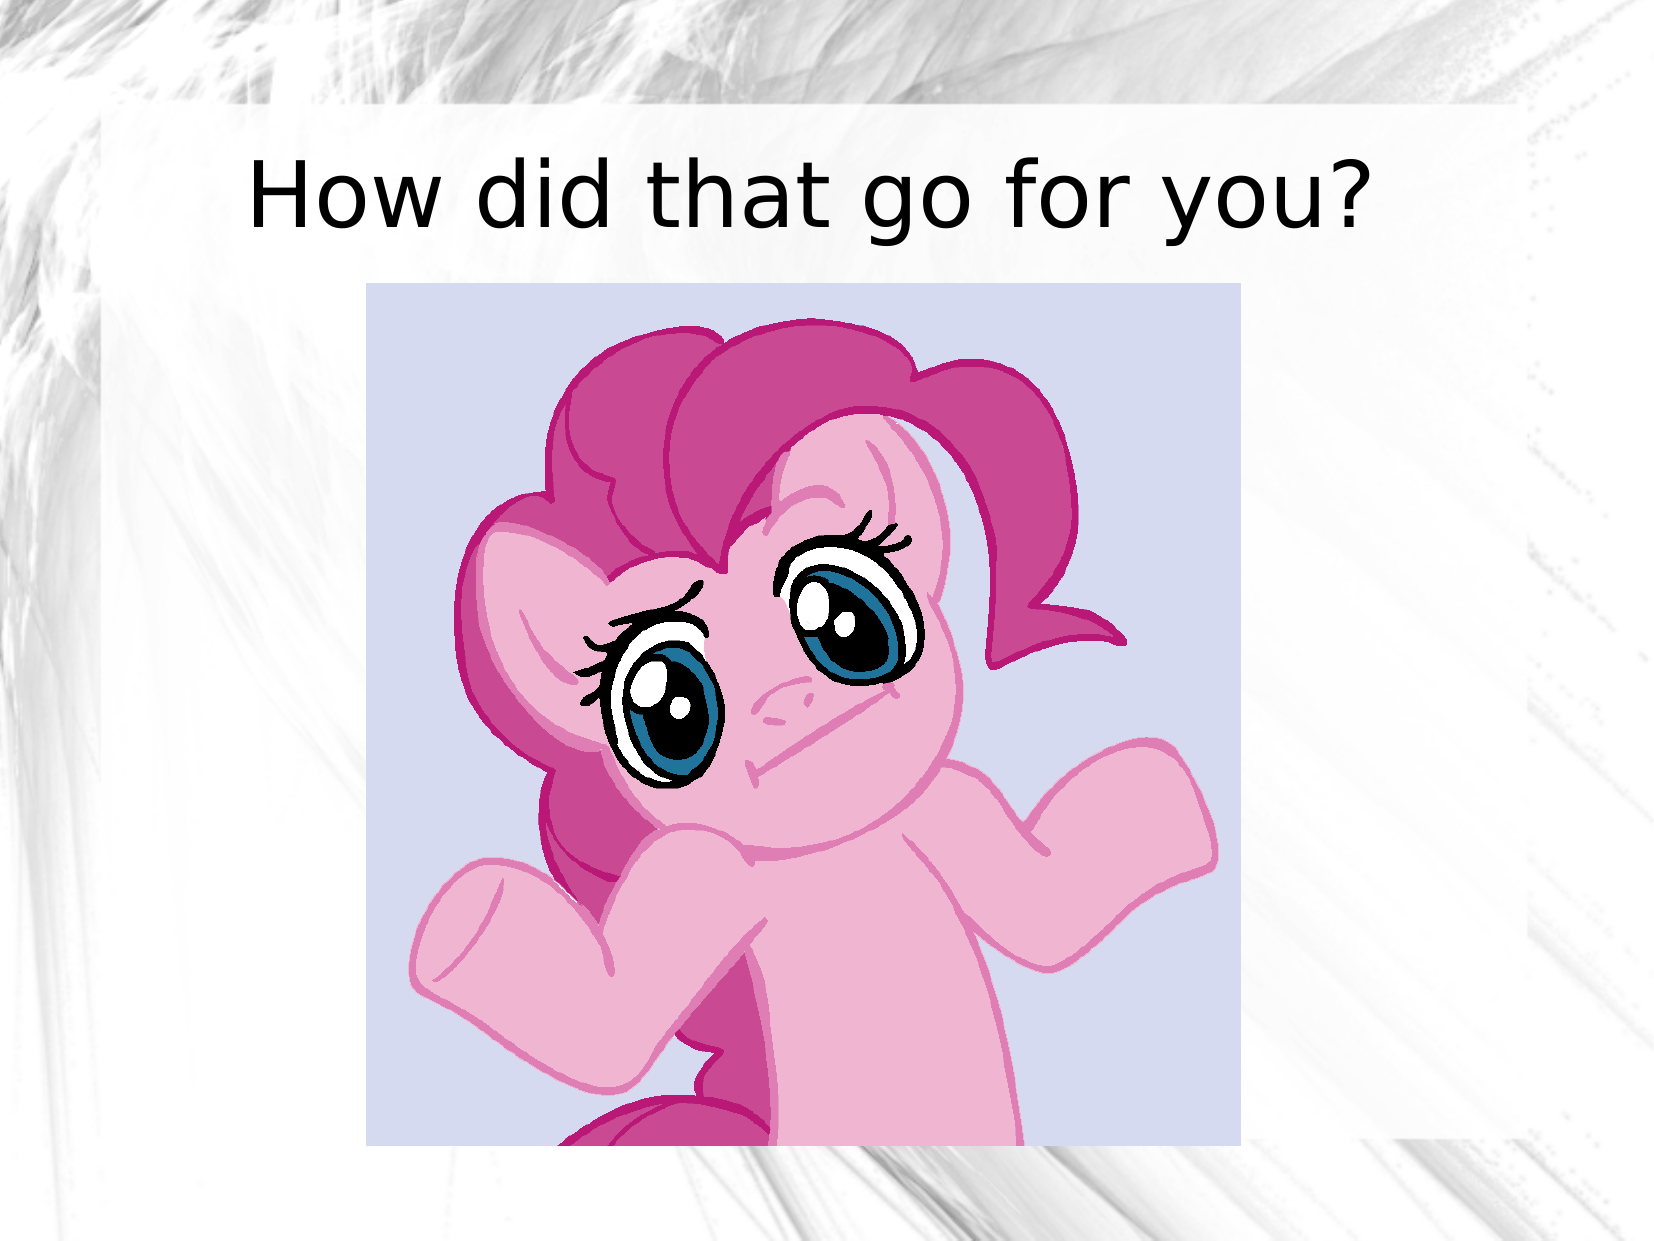

# How did that go for you?
@robashton